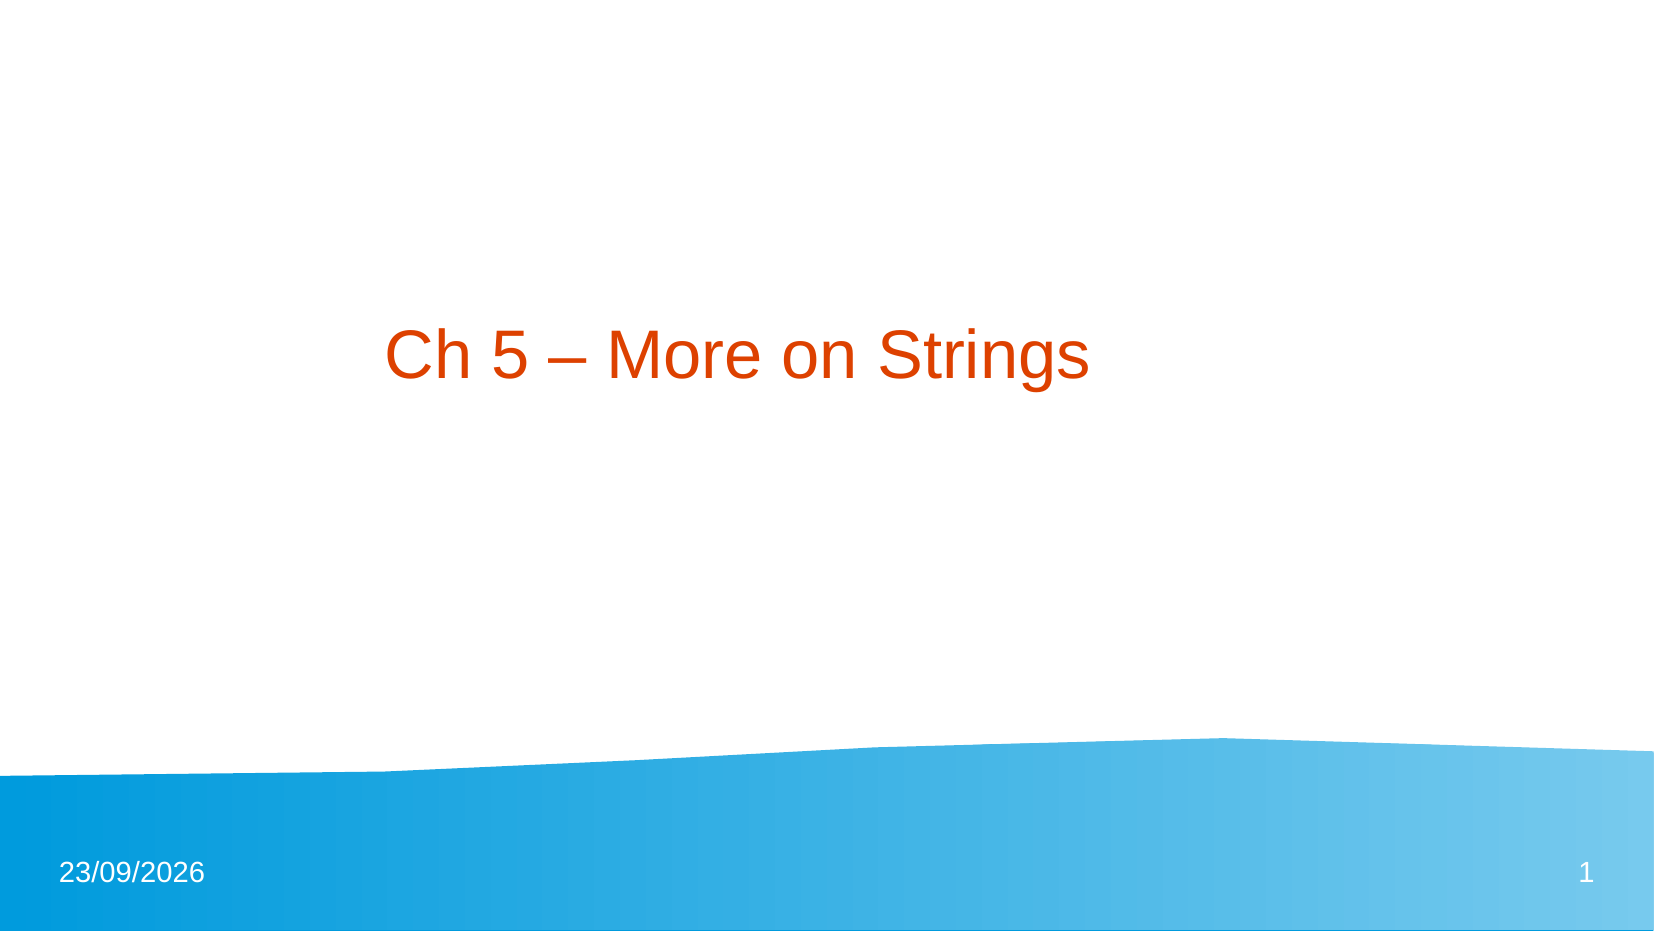

# Ch 5 – More on Strings